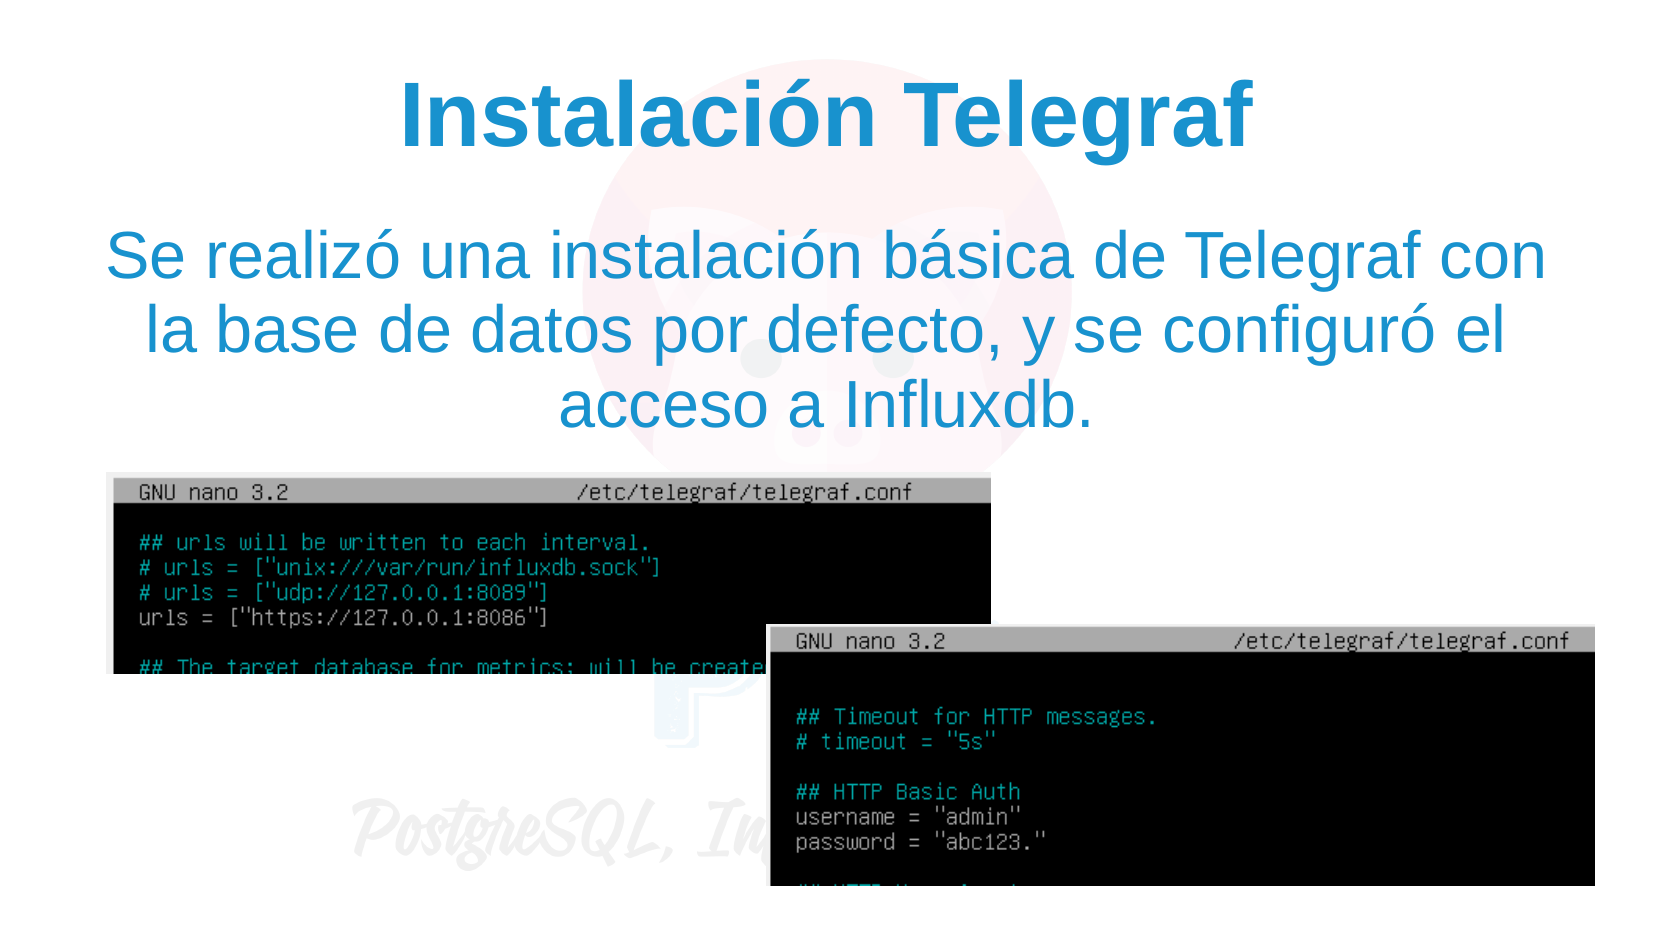

# Instalación Telegraf
Se realizó una instalación básica de Telegraf con la base de datos por defecto, y se configuró el acceso a Influxdb.